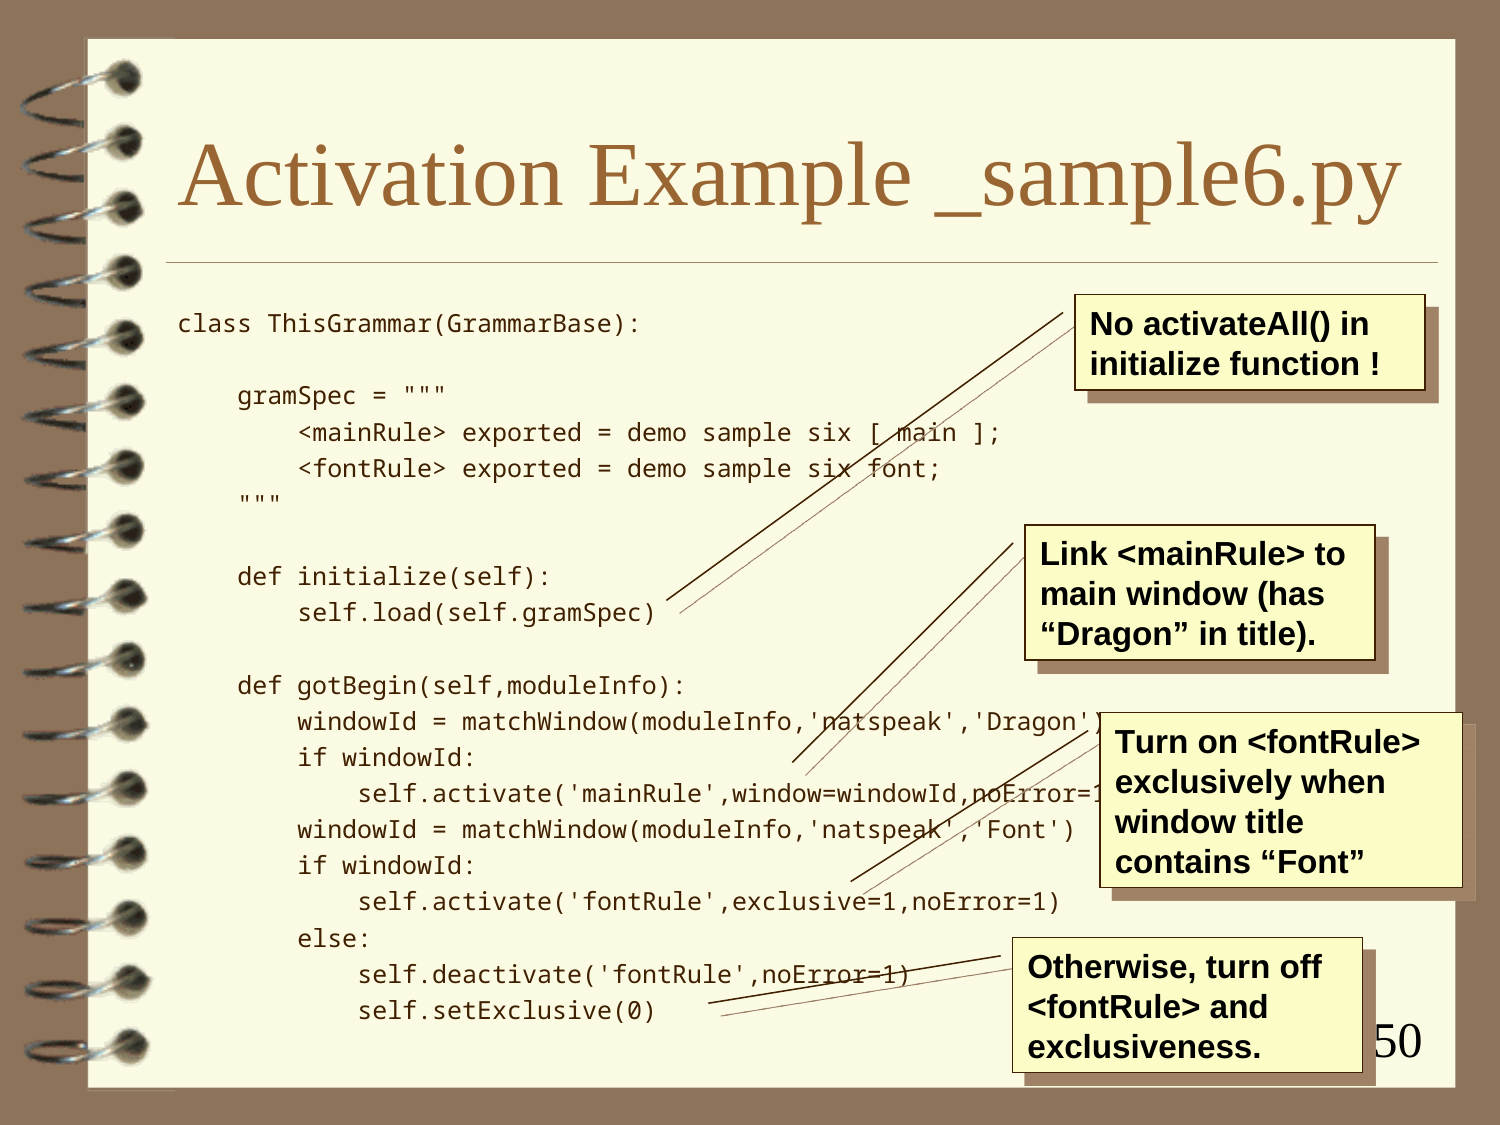

# Activation Example _sample6.py
No activateAll() in initialize function !
class ThisGrammar(GrammarBase):
 gramSpec = """
 <mainRule> exported = demo sample six [ main ];
 <fontRule> exported = demo sample six font;
 """
 def initialize(self):
 self.load(self.gramSpec)
 def gotBegin(self,moduleInfo):
 windowId = matchWindow(moduleInfo,'natspeak','Dragon')
 if windowId:
 self.activate('mainRule',window=windowId,noError=1)
 windowId = matchWindow(moduleInfo,'natspeak','Font')
 if windowId:
 self.activate('fontRule',exclusive=1,noError=1)
 else:
 self.deactivate('fontRule',noError=1)
 self.setExclusive(0)
Link <mainRule> to main window (has “Dragon” in title).
Turn on <fontRule> exclusively when window title contains “Font”
Otherwise, turn off <fontRule> and exclusiveness.
50